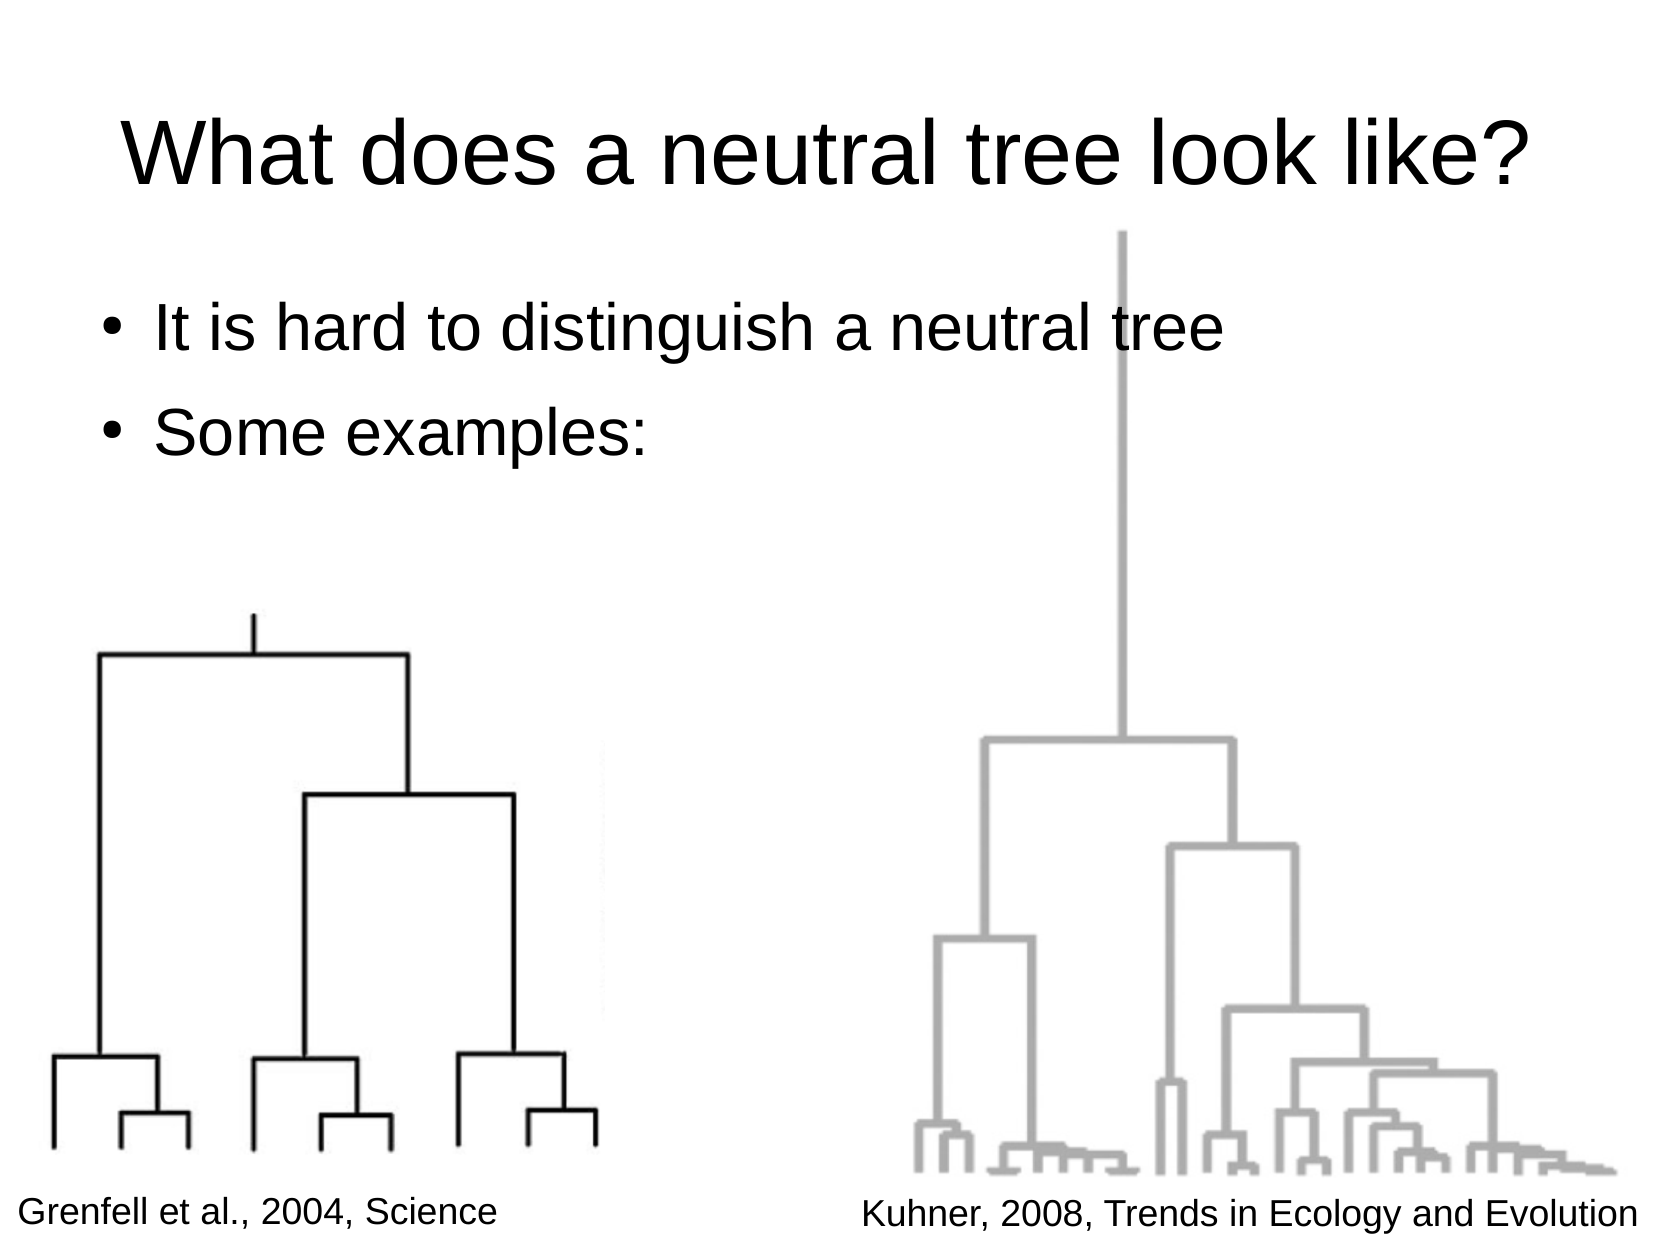

# What does a neutral tree look like?
It is hard to distinguish a neutral tree
Some examples:
Grenfell et al., 2004, Science
Kuhner, 2008, Trends in Ecology and Evolution